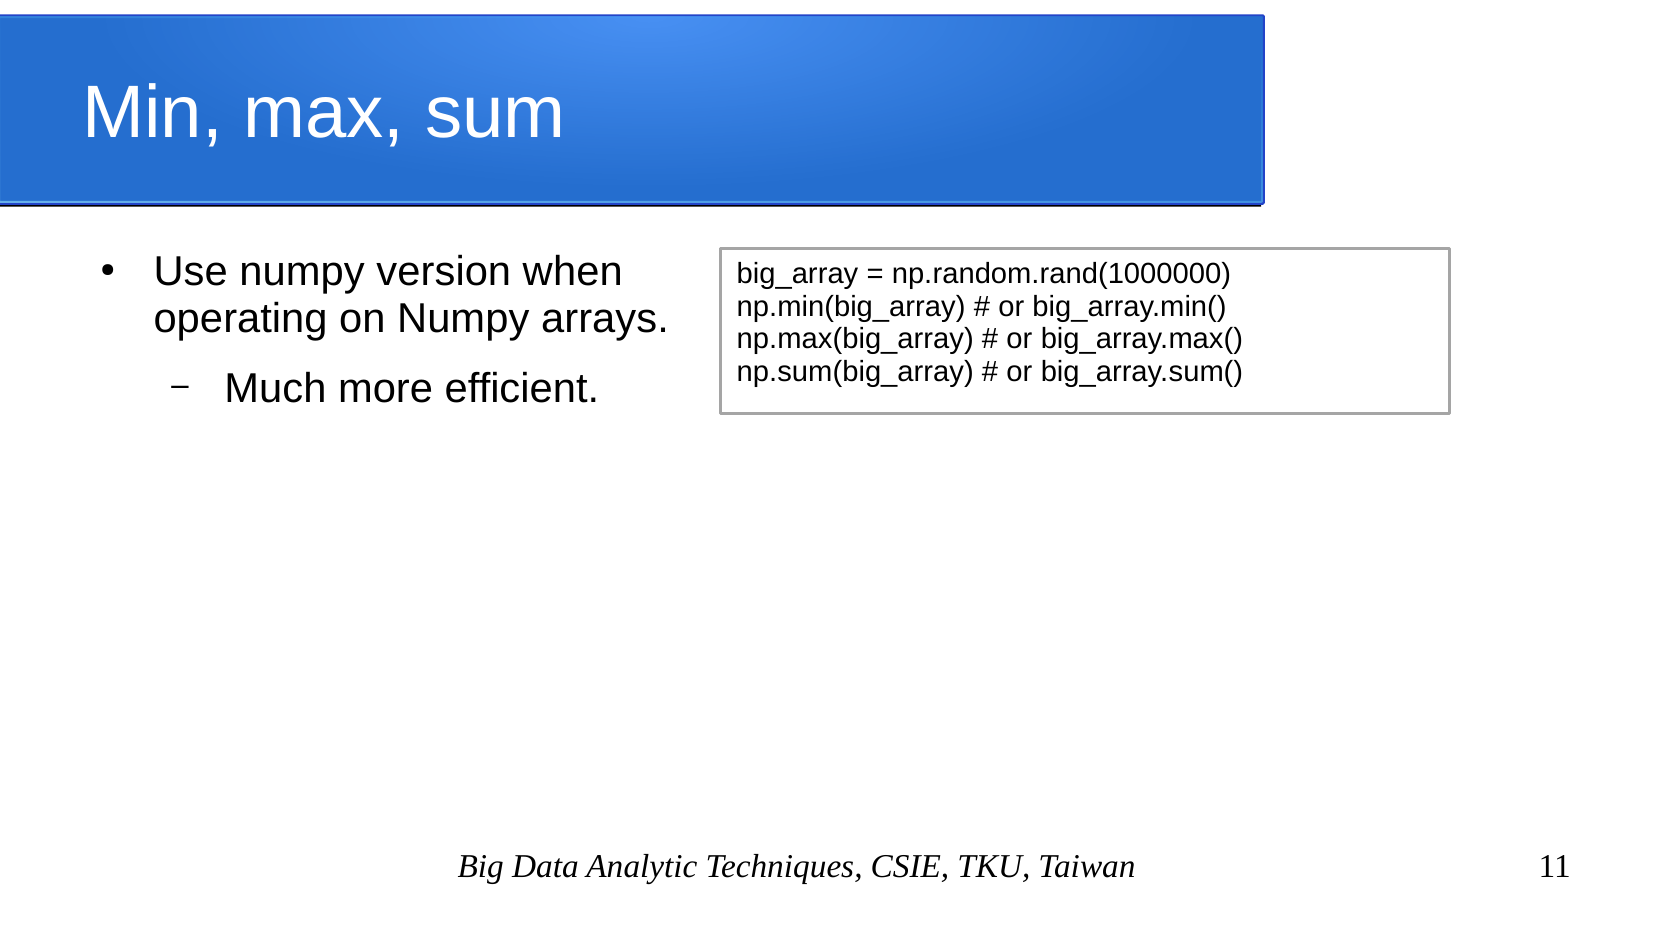

# Min, max, sum
Use numpy version when operating on Numpy arrays.
Much more efficient.
big_array = np.random.rand(1000000)
np.min(big_array) # or big_array.min()
np.max(big_array) # or big_array.max()
np.sum(big_array) # or big_array.sum()
Big Data Analytic Techniques, CSIE, TKU, Taiwan
11